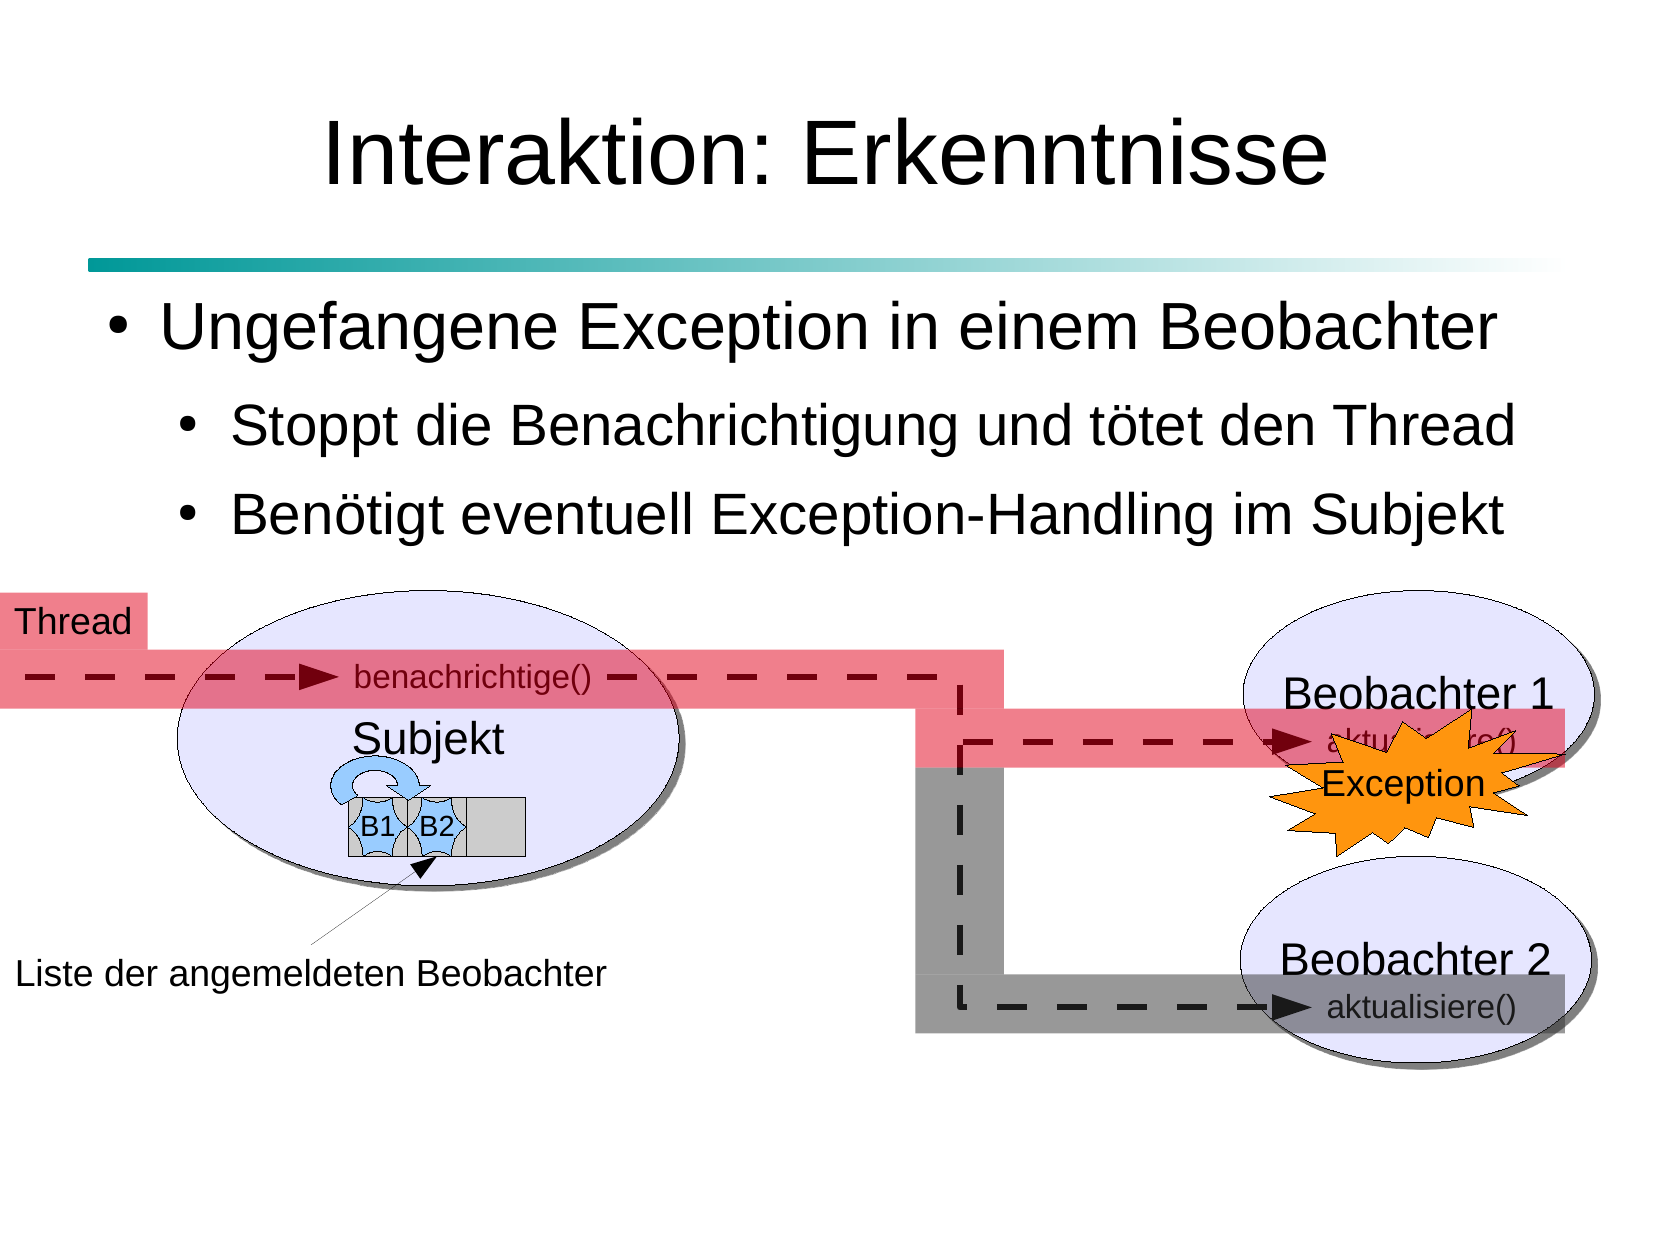

# Interaktion: Erkenntnisse
Ungefangene Exception in einem Beobachter
Stoppt die Benachrichtigung und tötet den Thread
Benötigt eventuell Exception-Handling im Subjekt
Subjekt
Beobachter 1
Thread
benachrichtige()
Exception
aktualisiere()
B1
B2
Beobachter 2
Liste der angemeldeten Beobachter
aktualisiere()